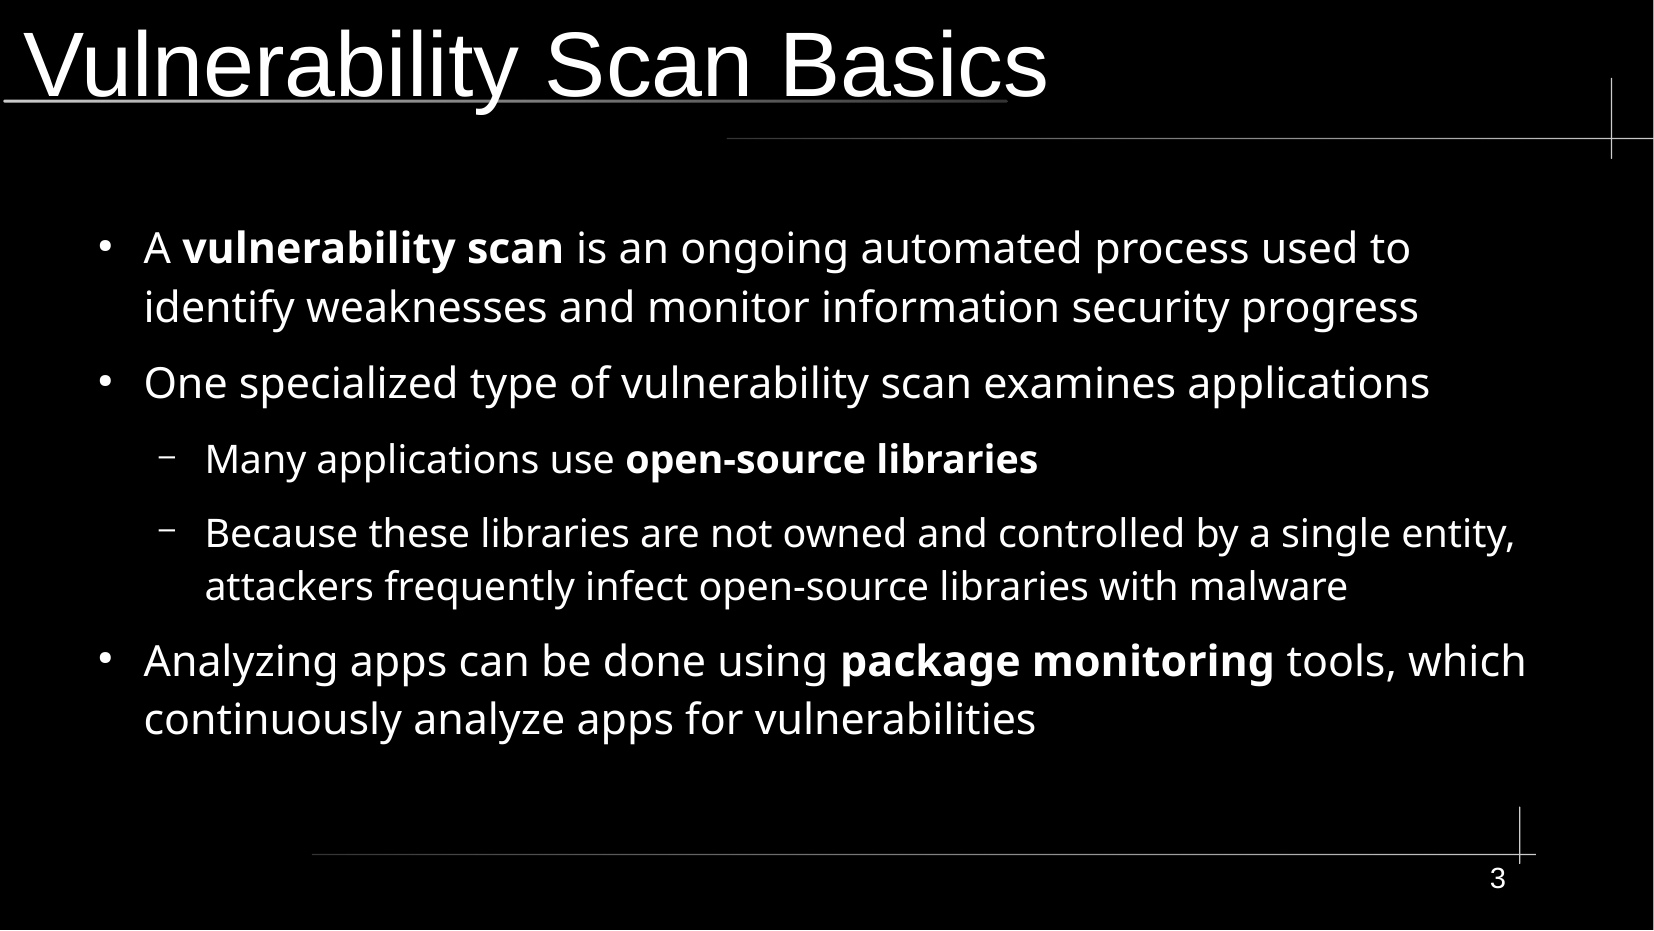

# Vulnerability Scan Basics
A vulnerability scan is an ongoing automated process used to identify weaknesses and monitor information security progress
One specialized type of vulnerability scan examines applications
Many applications use open-source libraries
Because these libraries are not owned and controlled by a single entity, attackers frequently infect open-source libraries with malware
Analyzing apps can be done using package monitoring tools, which continuously analyze apps for vulnerabilities
3